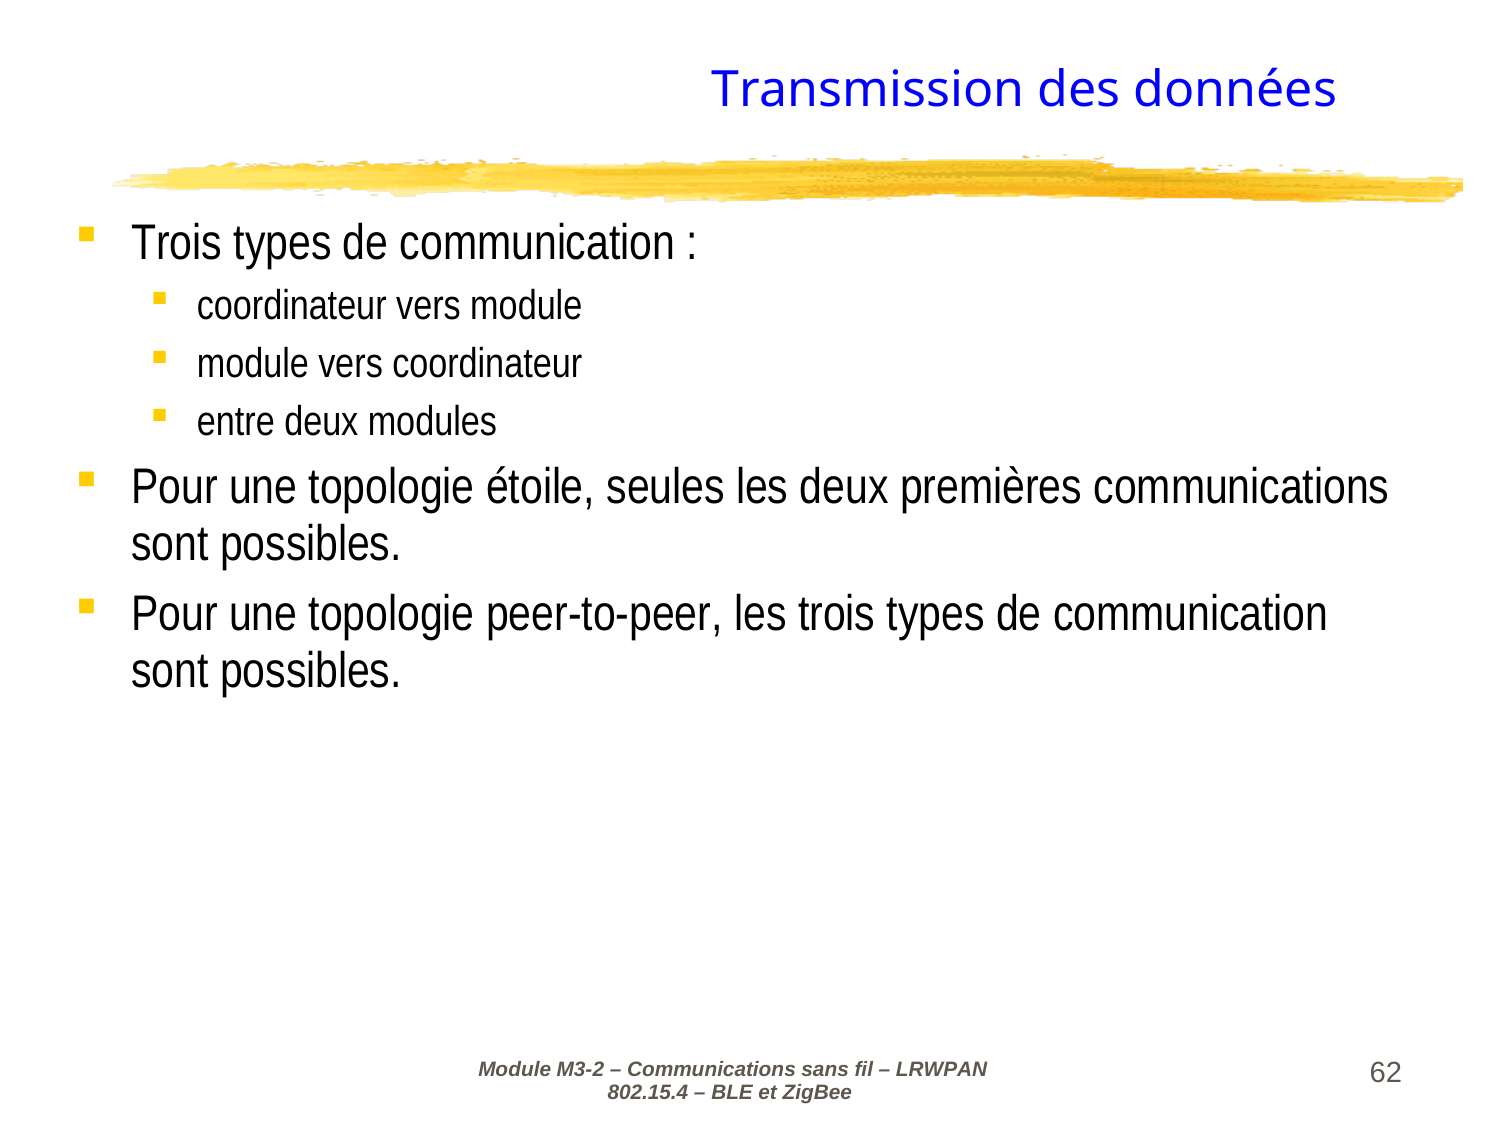

# Transmission des données
Trois types de communication :
coordinateur vers module
module vers coordinateur
entre deux modules
Pour une topologie étoile, seules les deux premières communications sont possibles.
Pour une topologie peer-to-peer, les trois types de communication sont possibles.
62